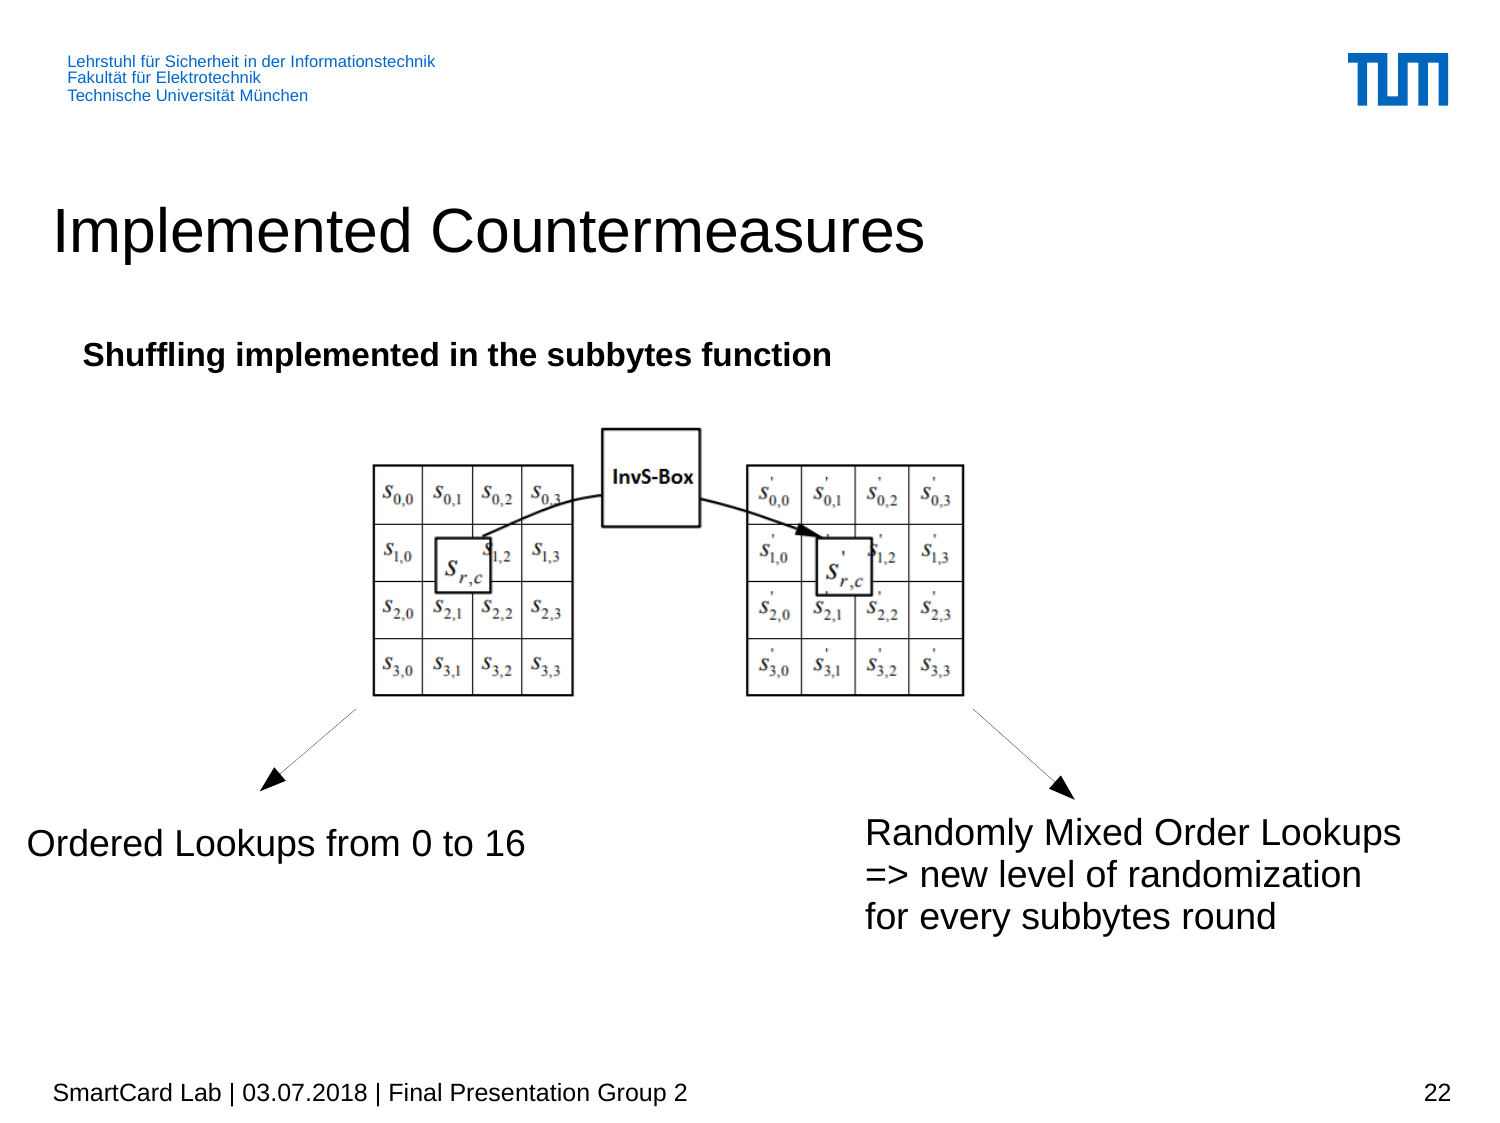

# Implemented Countermeasures
Shuffling implemented in the subbytes function
Randomly Mixed Order Lookups
=> new level of randomization for every subbytes round
Ordered Lookups from 0 to 16
SmartCard Lab | 03.07.2018 | Final Presentation Group 2
22